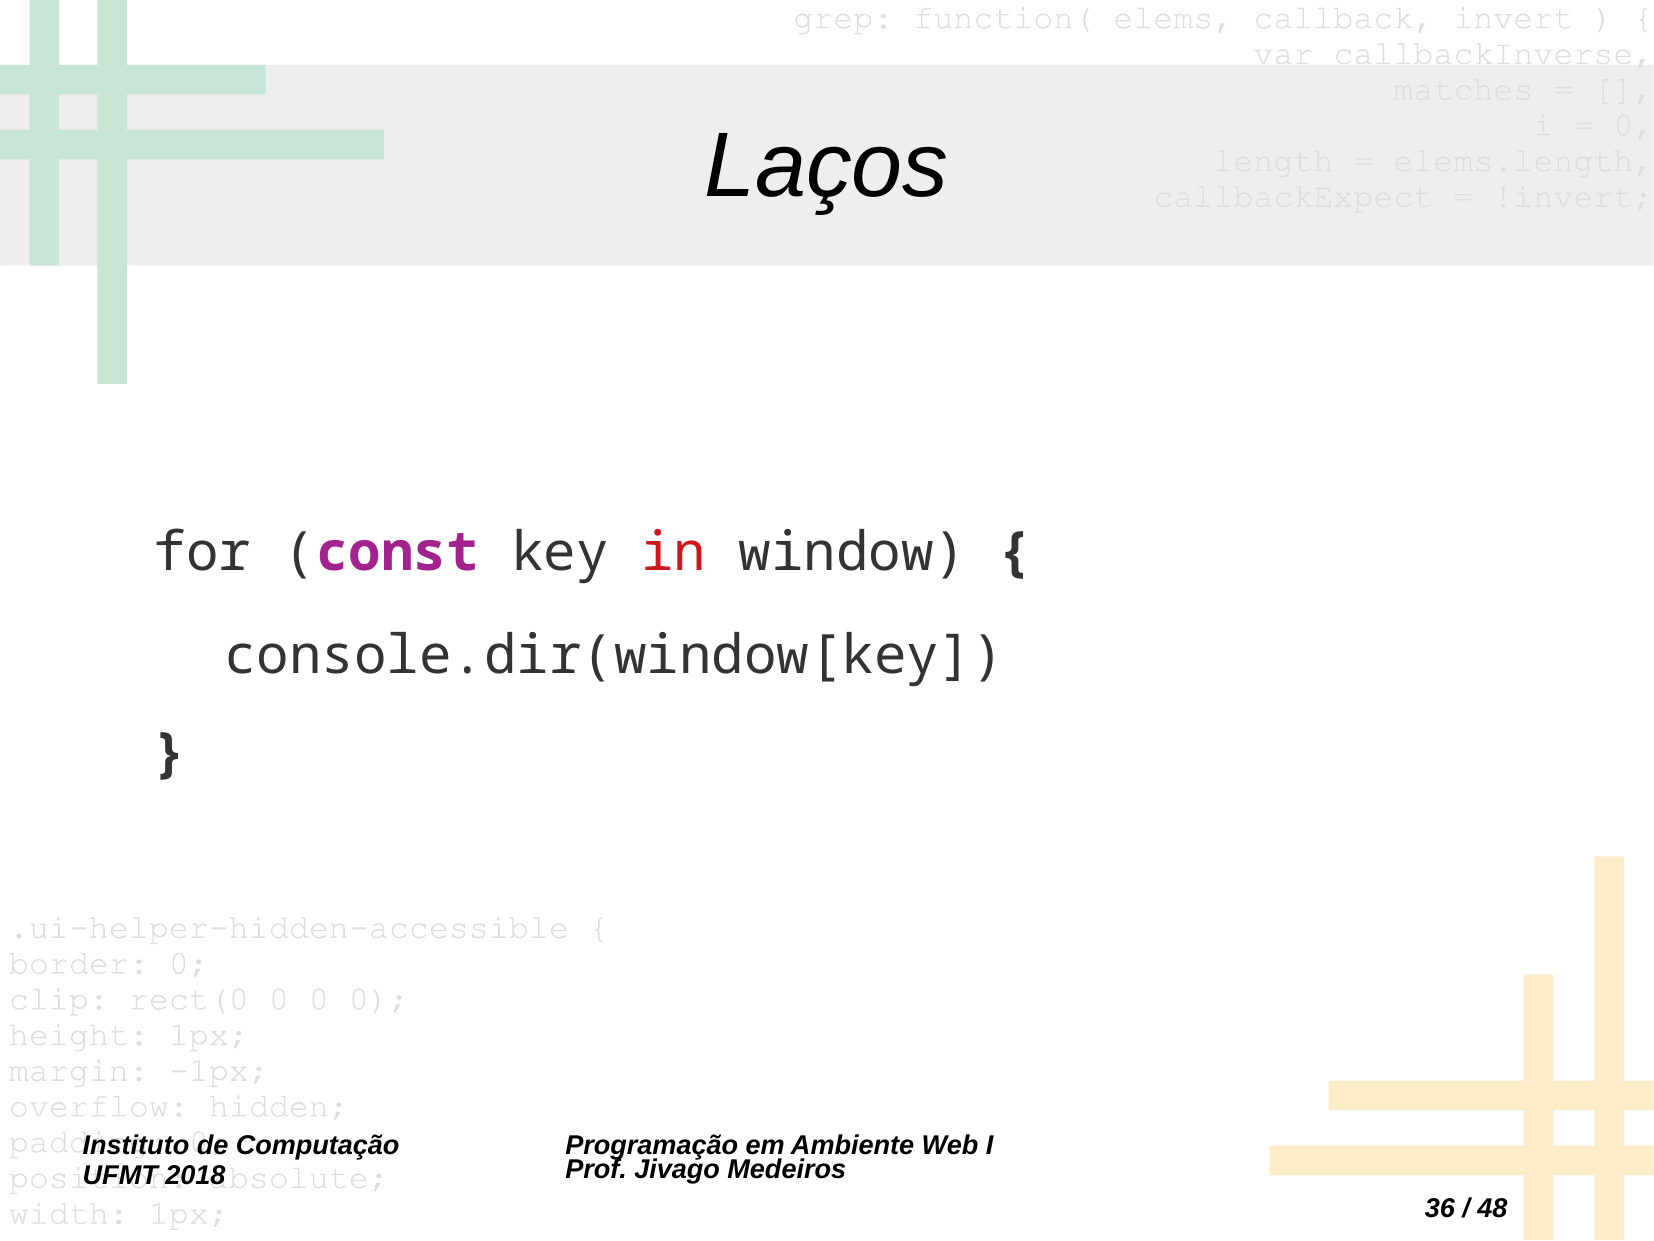

# Laços
for (const key in window) {
console.dir(window[key])
}
Programação em Ambiente Web I Prof. Jivago Medeiros
36